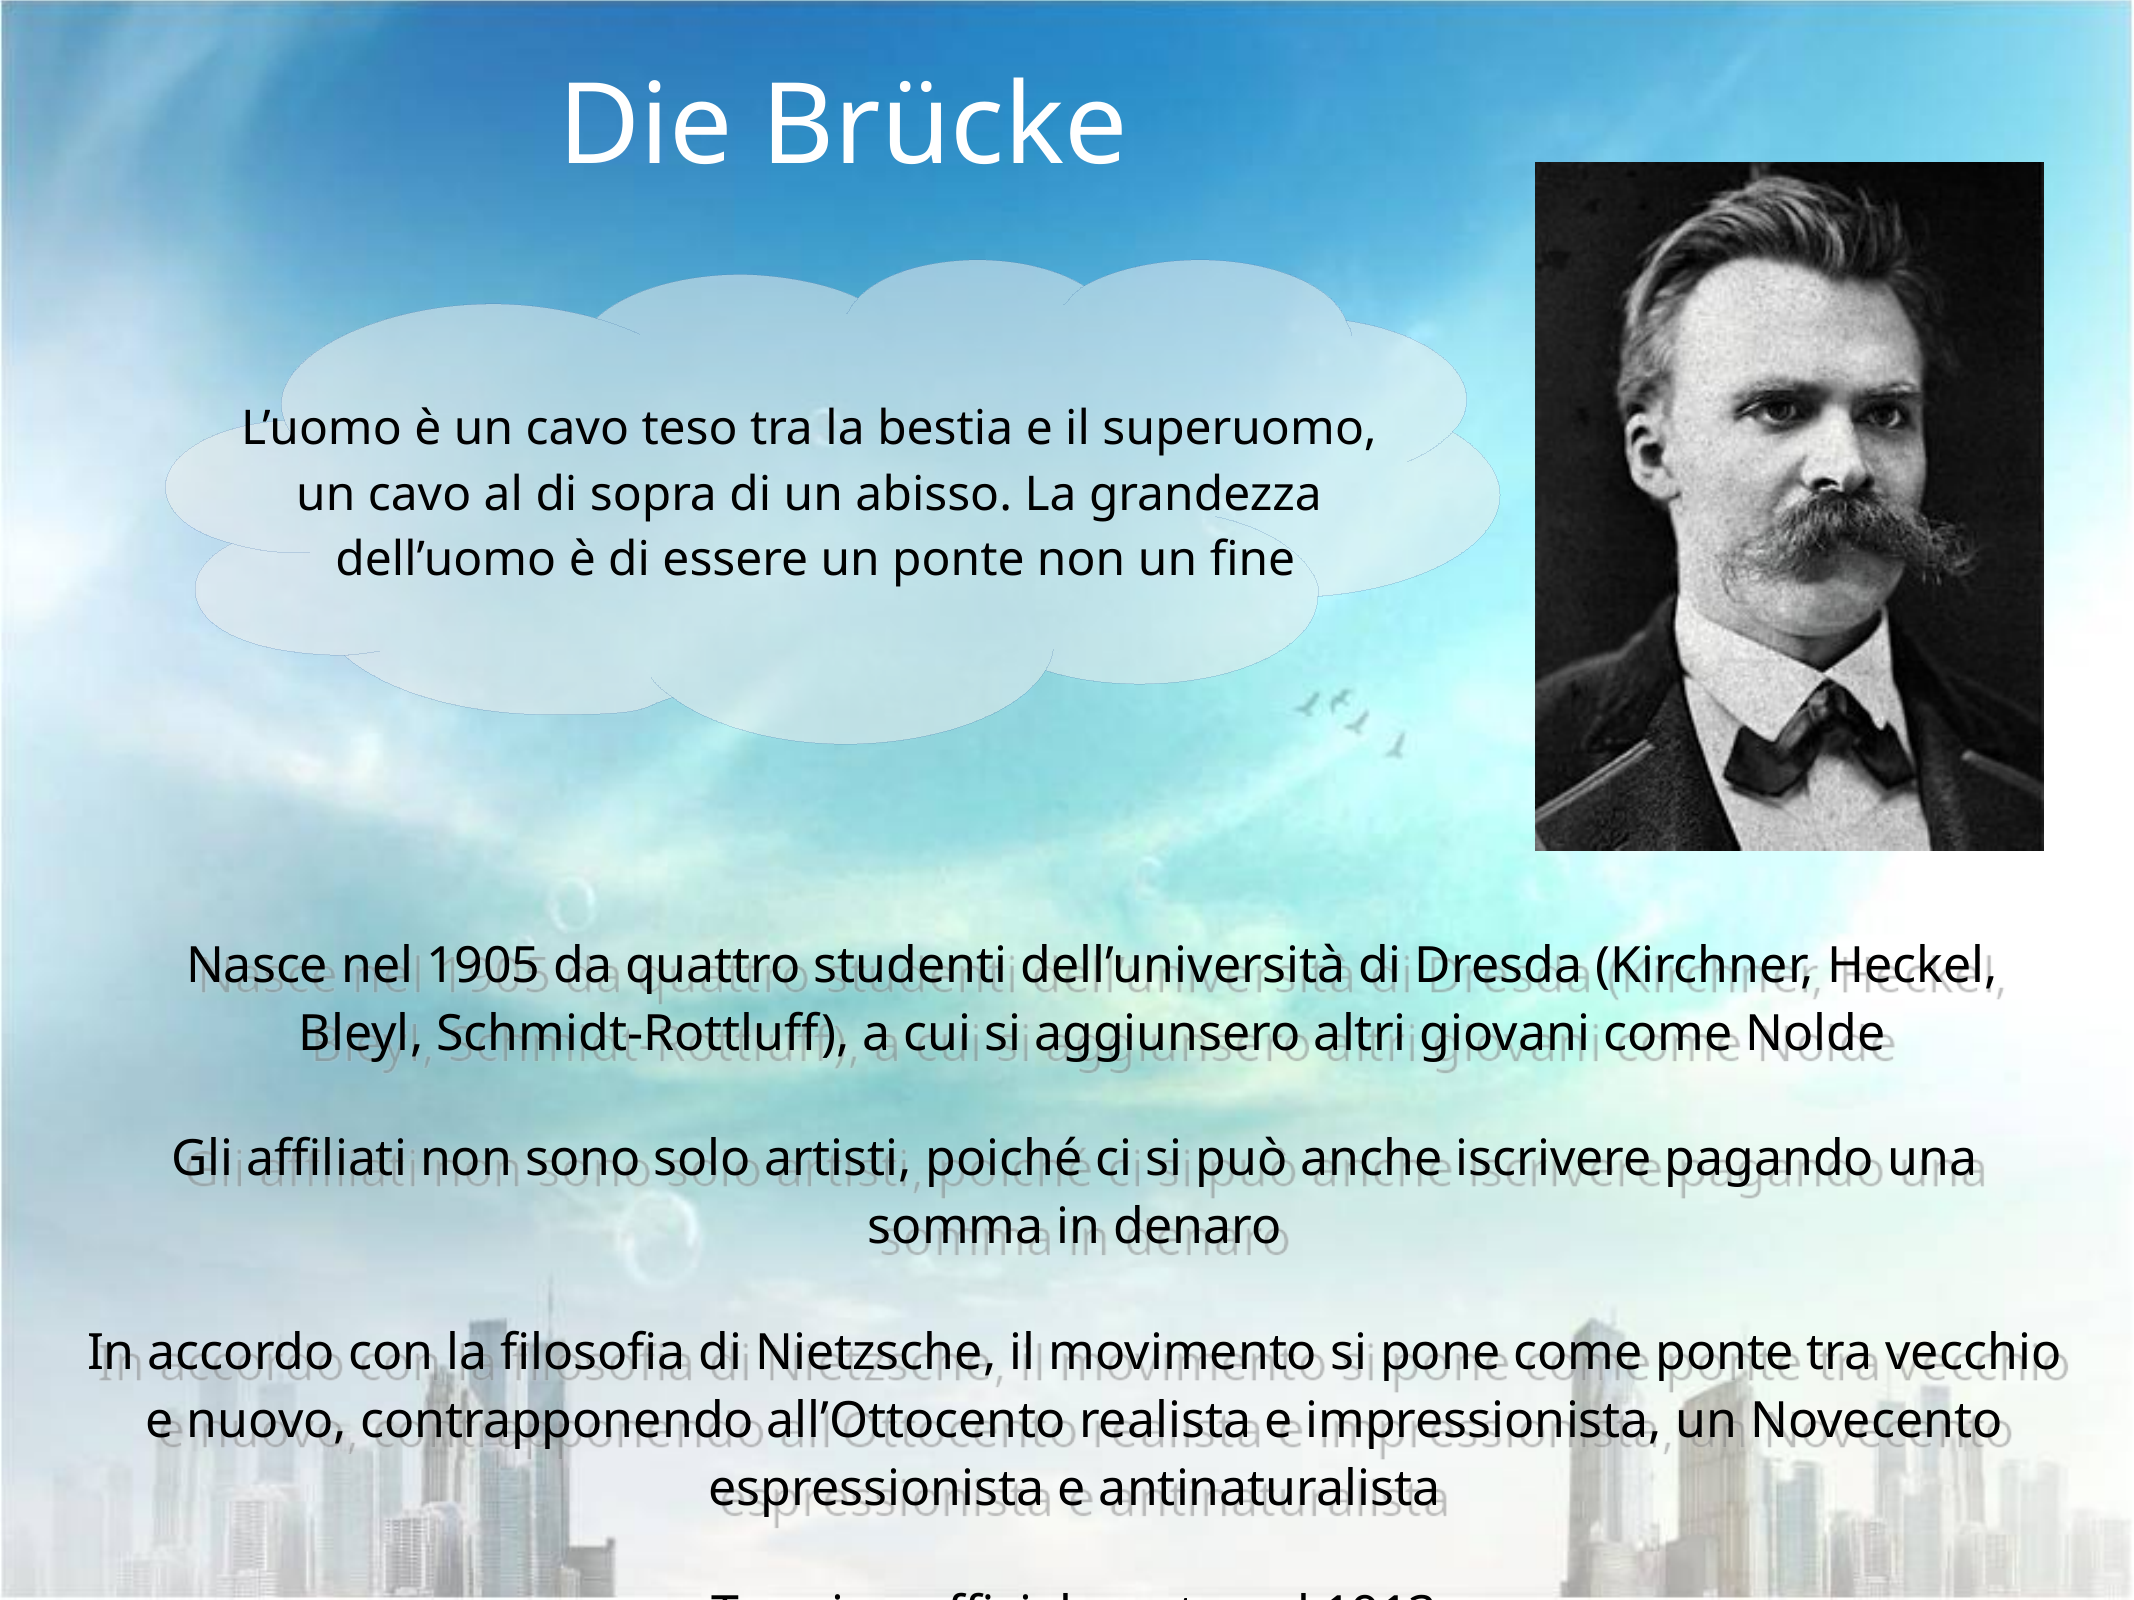

Die Brücke
L’uomo è un cavo teso tra la bestia e il superuomo,
un cavo al di sopra di un abisso. La grandezza
dell’uomo è di essere un ponte non un fine
Nasce nel 1905 da quattro studenti dell’università di Dresda (Kirchner, Heckel, Bleyl, Schmidt-Rottluff), a cui si aggiunsero altri giovani come Nolde
Gli affiliati non sono solo artisti, poiché ci si può anche iscrivere pagando una somma in denaro
In accordo con la filosofia di Nietzsche, il movimento si pone come ponte tra vecchio e nuovo, contrapponendo all’Ottocento realista e impressionista, un Novecento espressionista e antinaturalista
Termina ufficialmente nel 1913